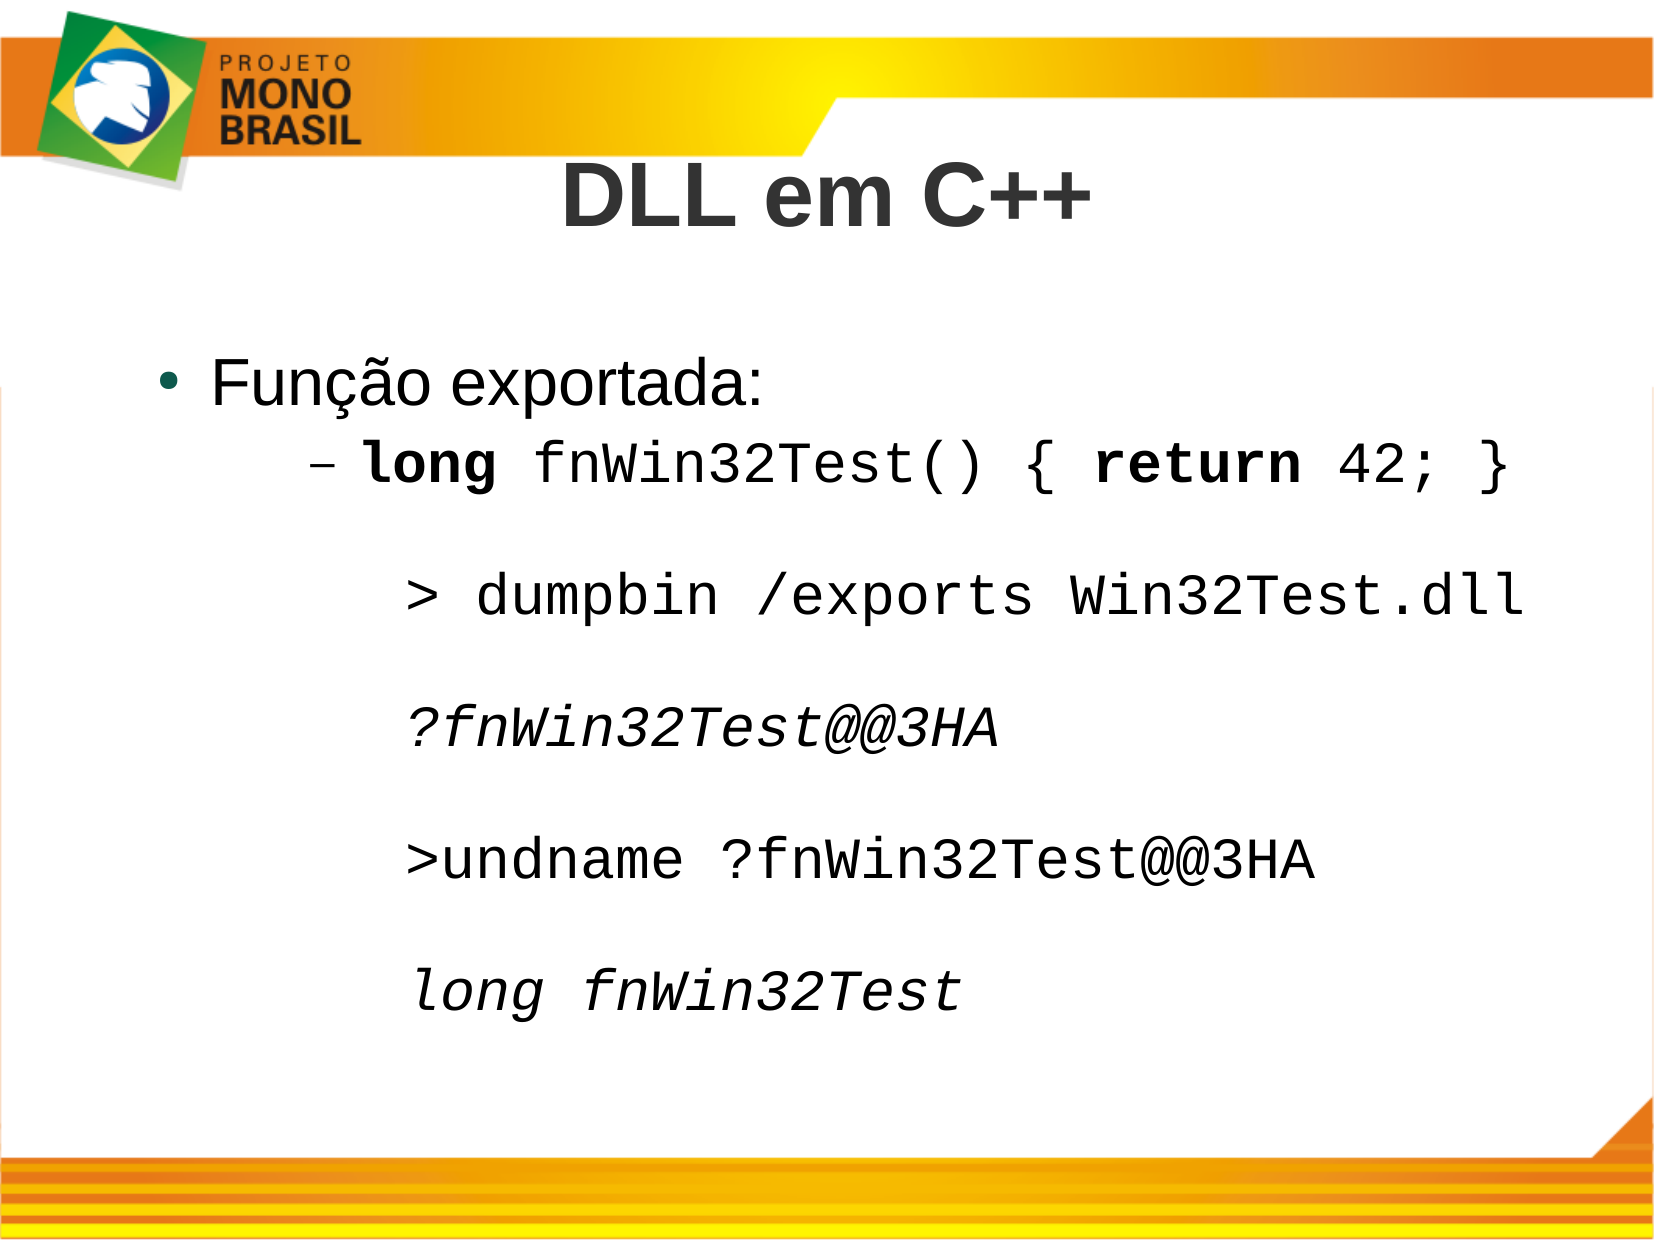

# DLL em C++
Função exportada:
long fnWin32Test() { return 42; }
> dumpbin /exports Win32Test.dll
?fnWin32Test@@3HA
>undname ?fnWin32Test@@3HA
long fnWin32Test